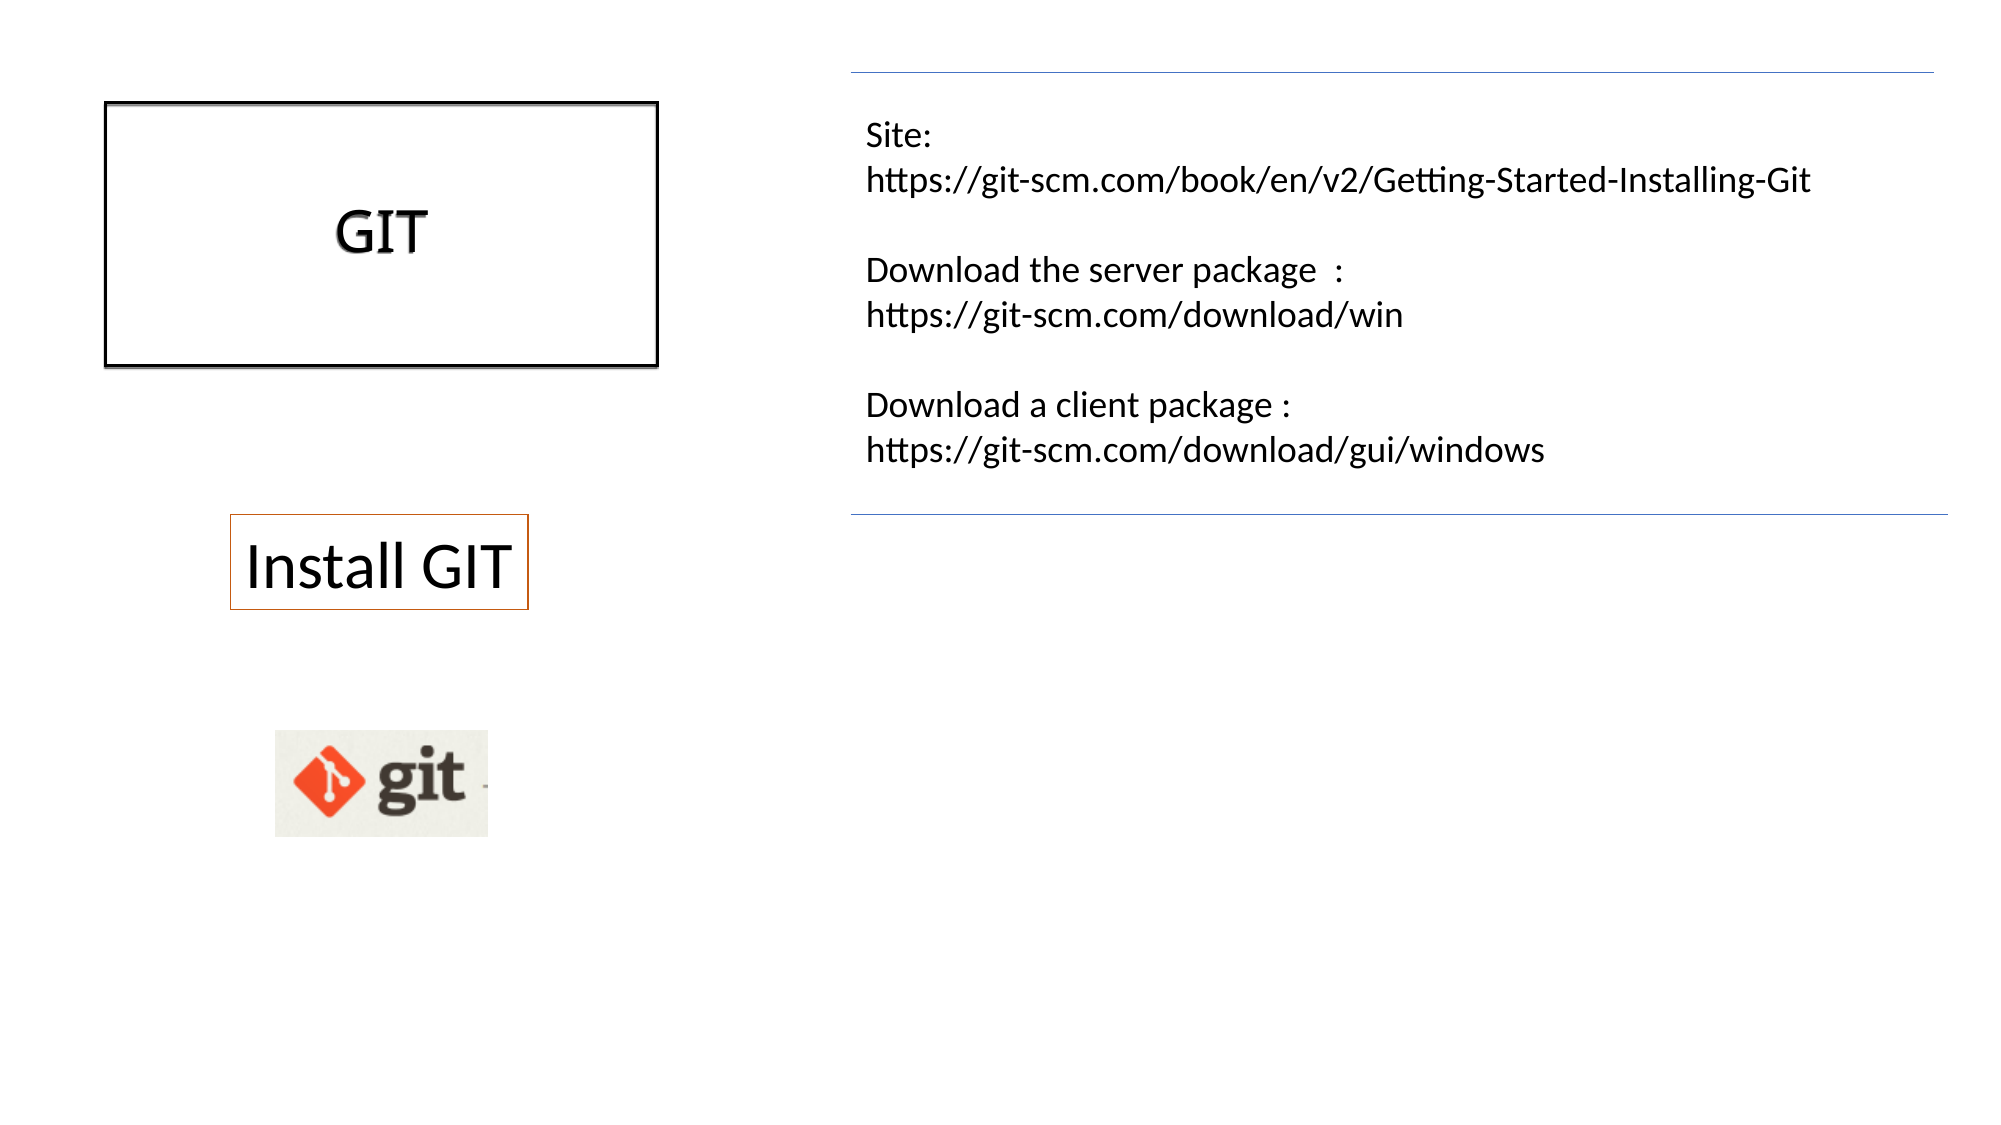

# GIT
Site:
https://git-scm.com/book/en/v2/Getting-Started-Installing-Git
Download the server package :
https://git-scm.com/download/win
Download a client package :
https://git-scm.com/download/gui/windows
Install GIT